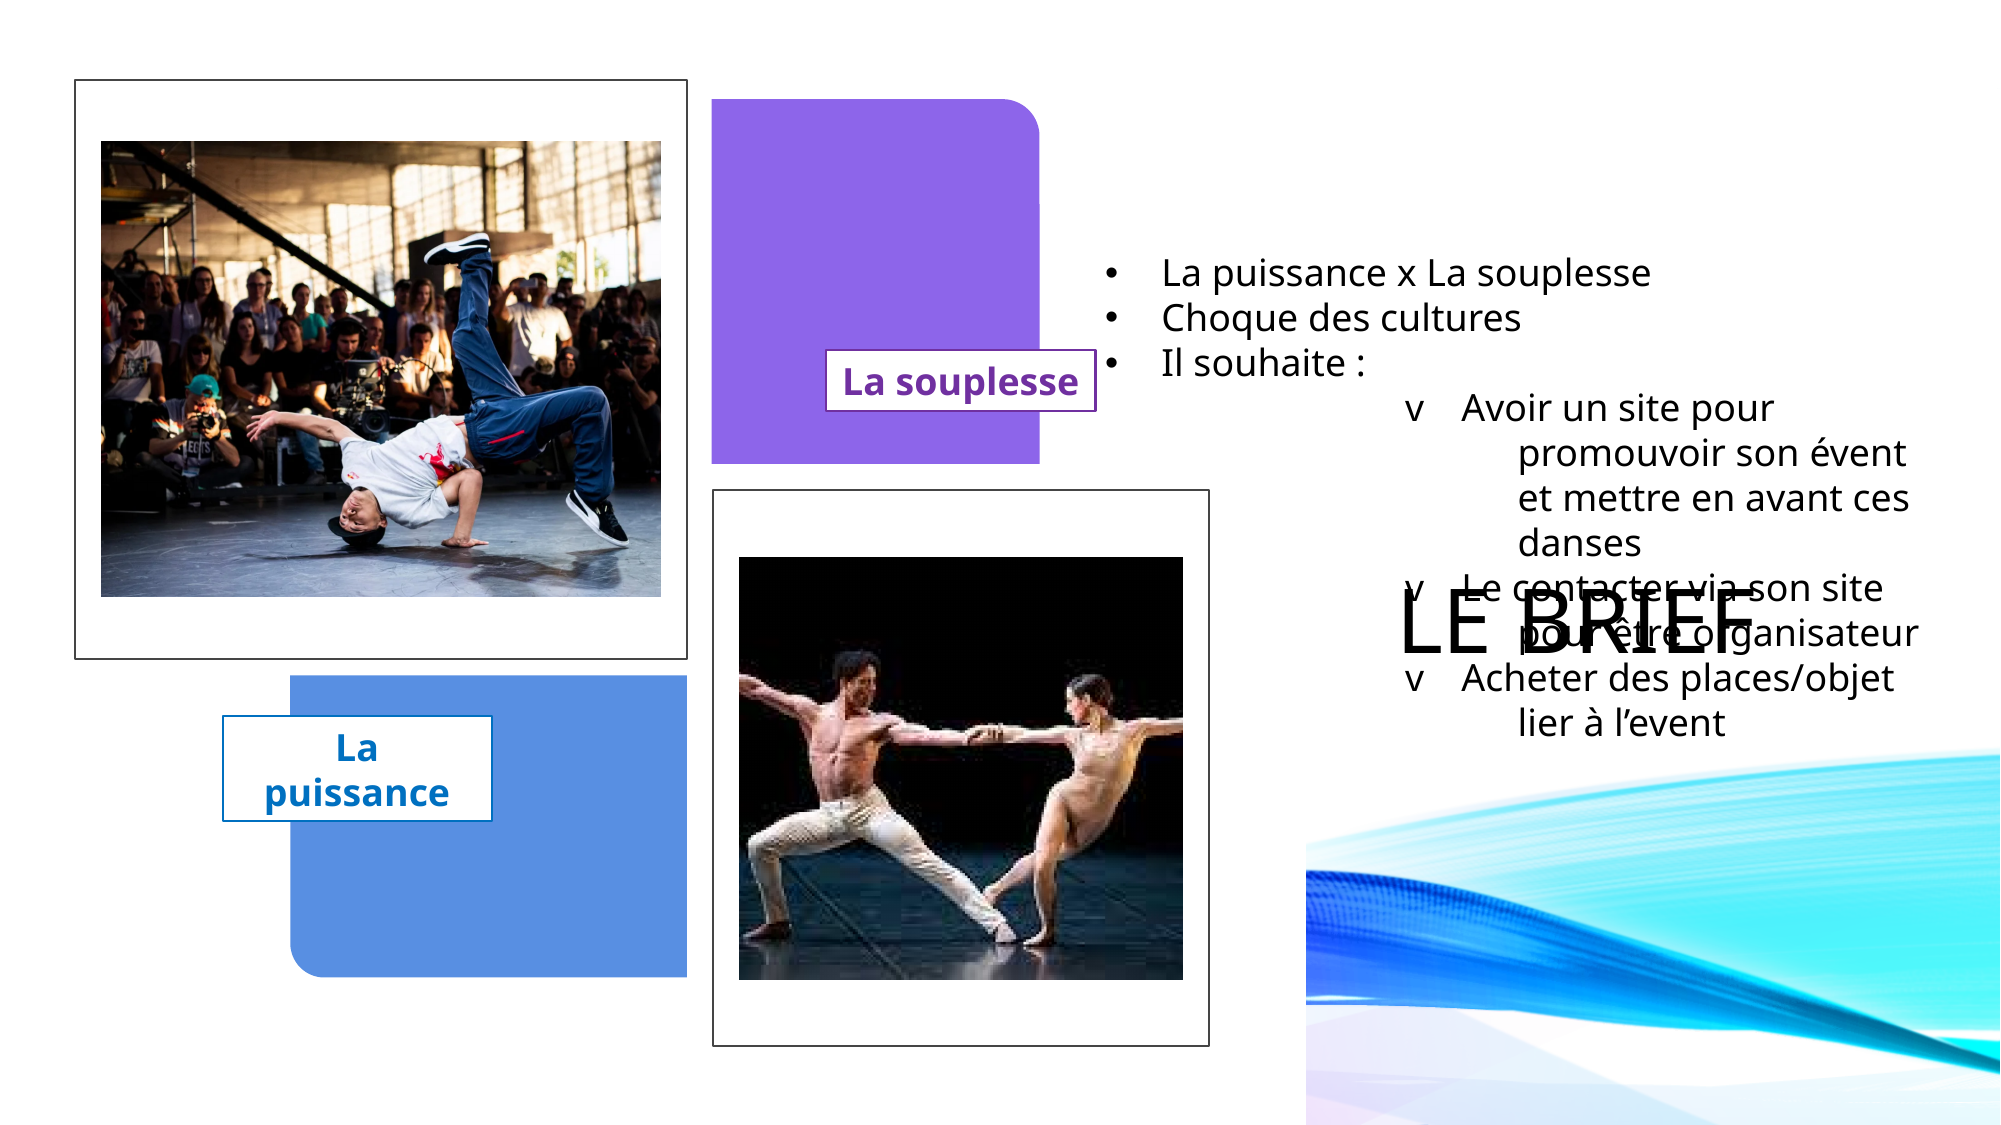

La puissance x La souplesse
Choque des cultures
Il souhaite :
Avoir un site pour promouvoir son évent et mettre en avant ces danses
Le contacter via son site pour être organisateur
Acheter des places/objet lier à l’event
La souplesse
# Le brief
La puissance